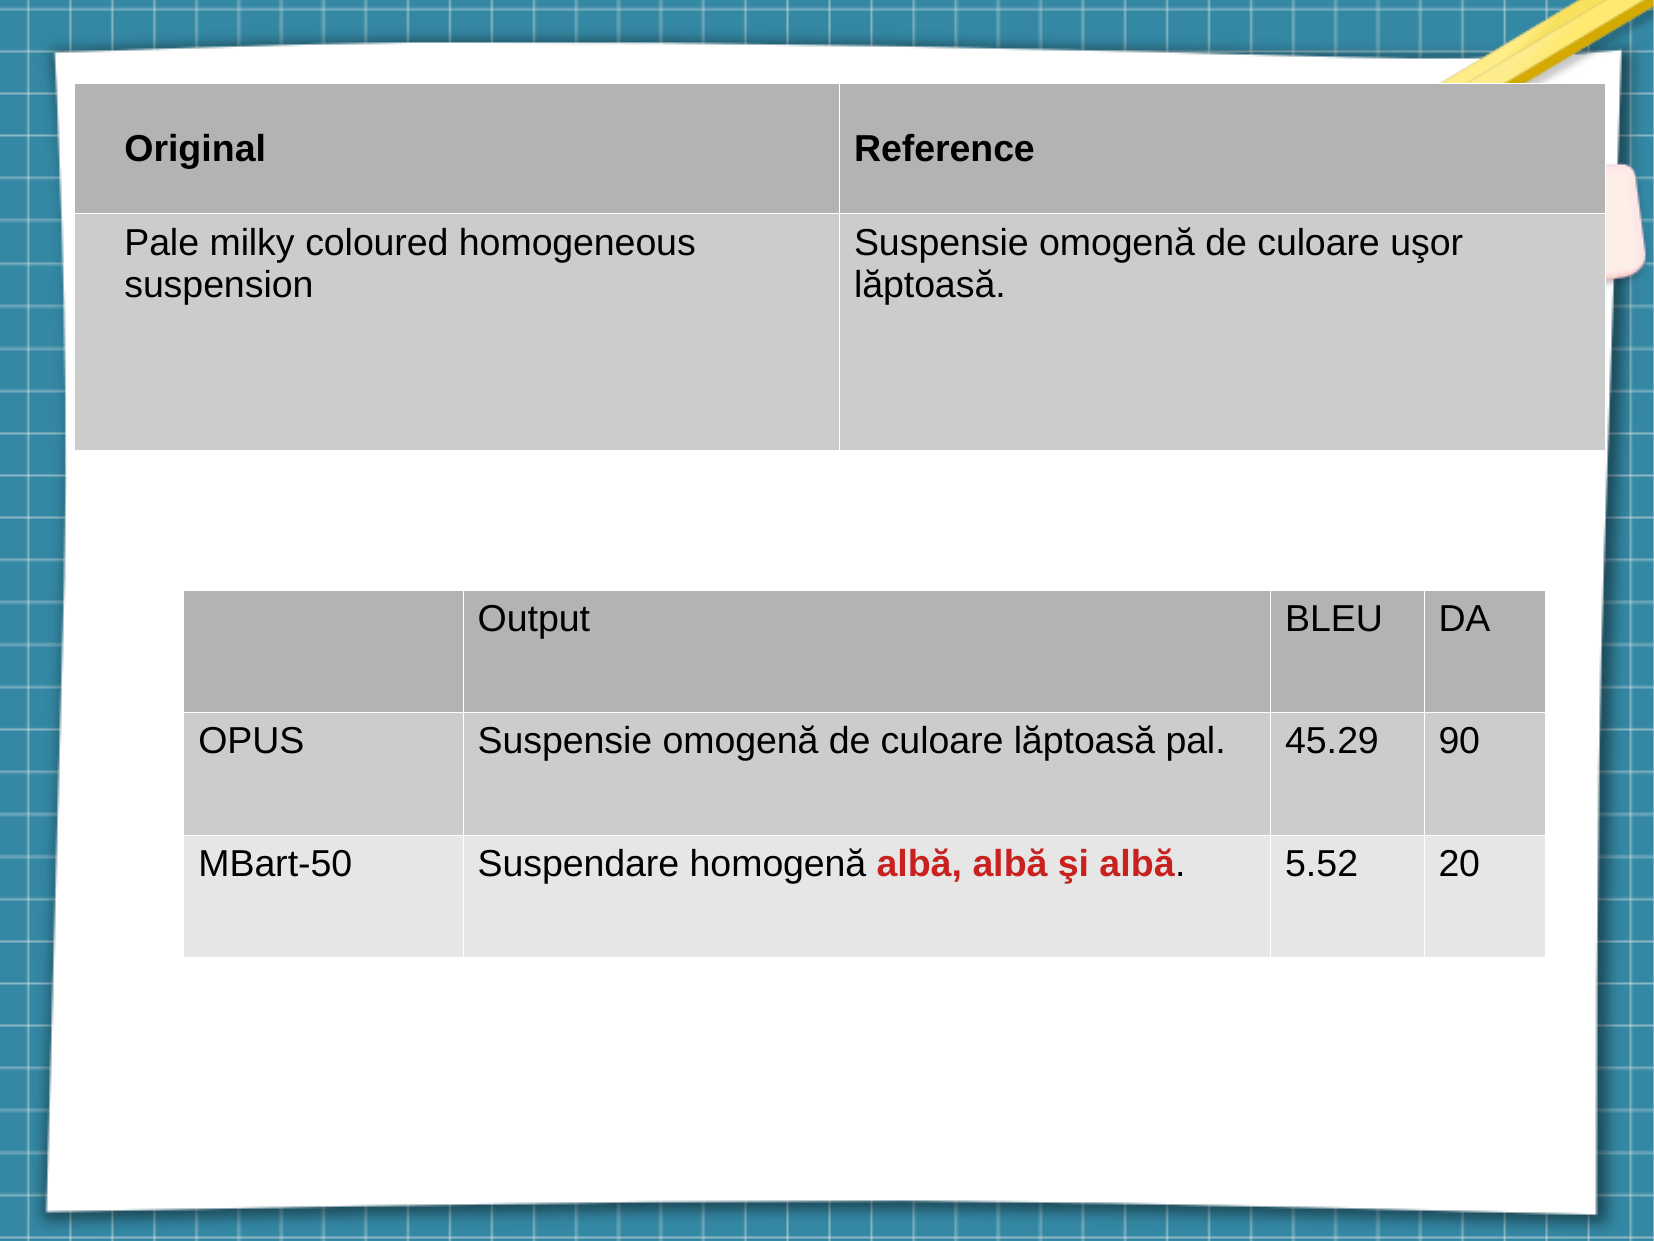

| Original | Reference |
| --- | --- |
| Pale milky coloured homogeneous suspension | Suspensie omogenă de culoare uşor lăptoasă. |
| | Output | BLEU | DA |
| --- | --- | --- | --- |
| OPUS | Suspensie omogenă de culoare lăptoasă pal. | 45.29 | 90 |
| MBart-50 | Suspendare homogenă albă, albă şi albă. | 5.52 | 20 |